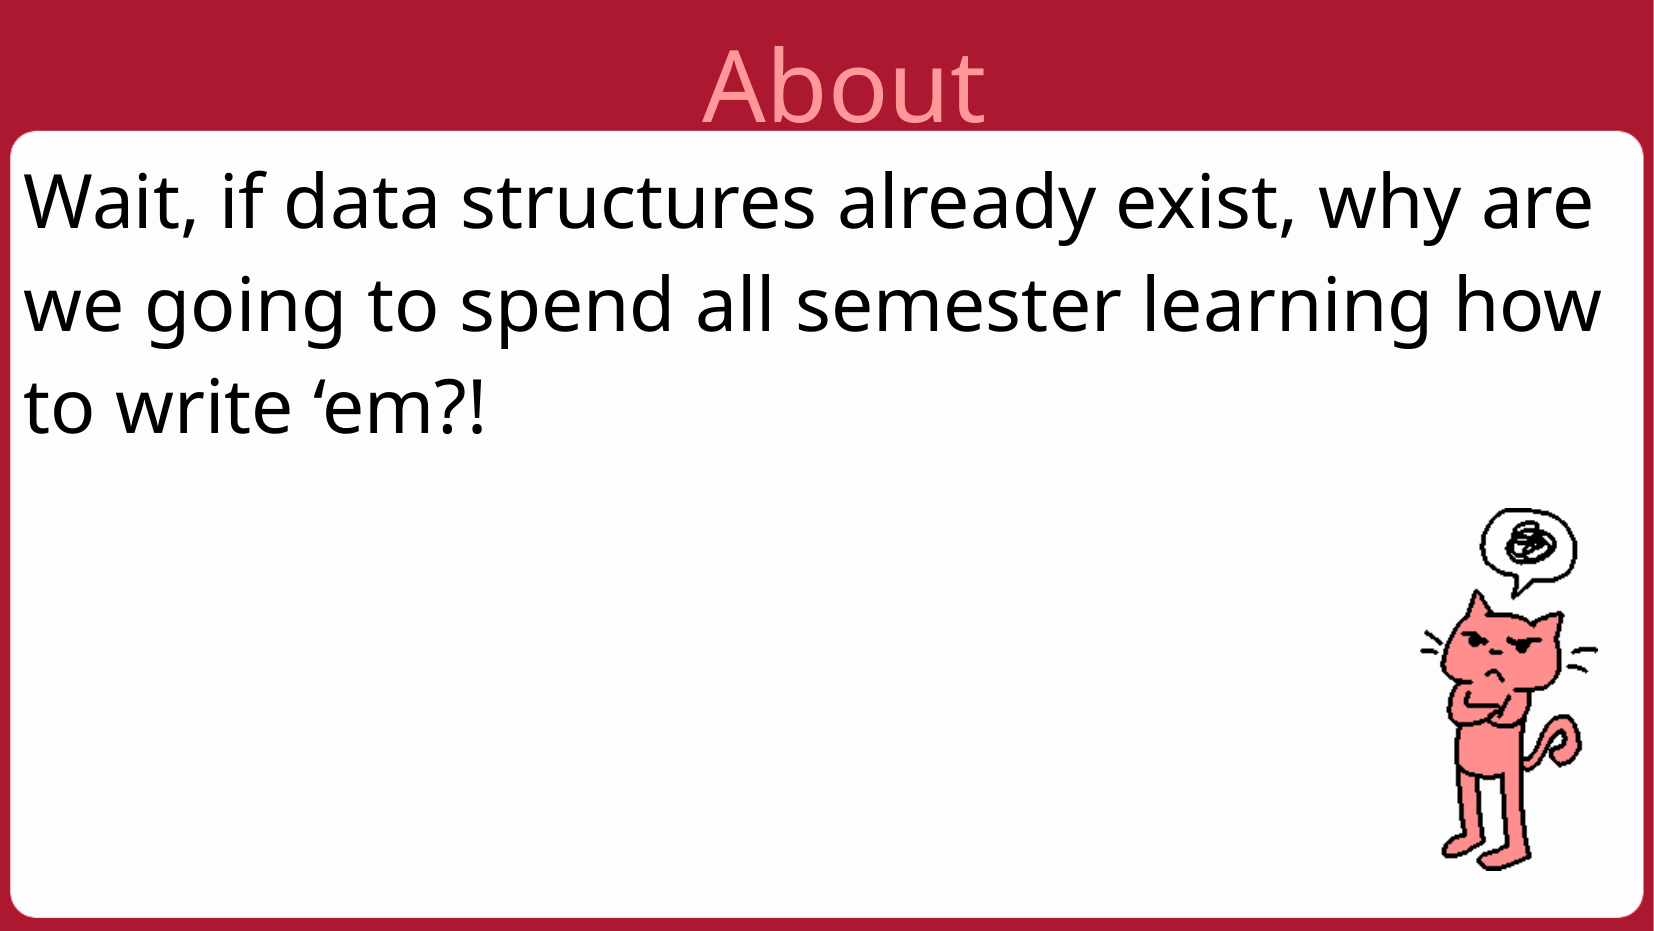

# About
Wait, if data structures already exist, why are we going to spend all semester learning how to write ‘em?!